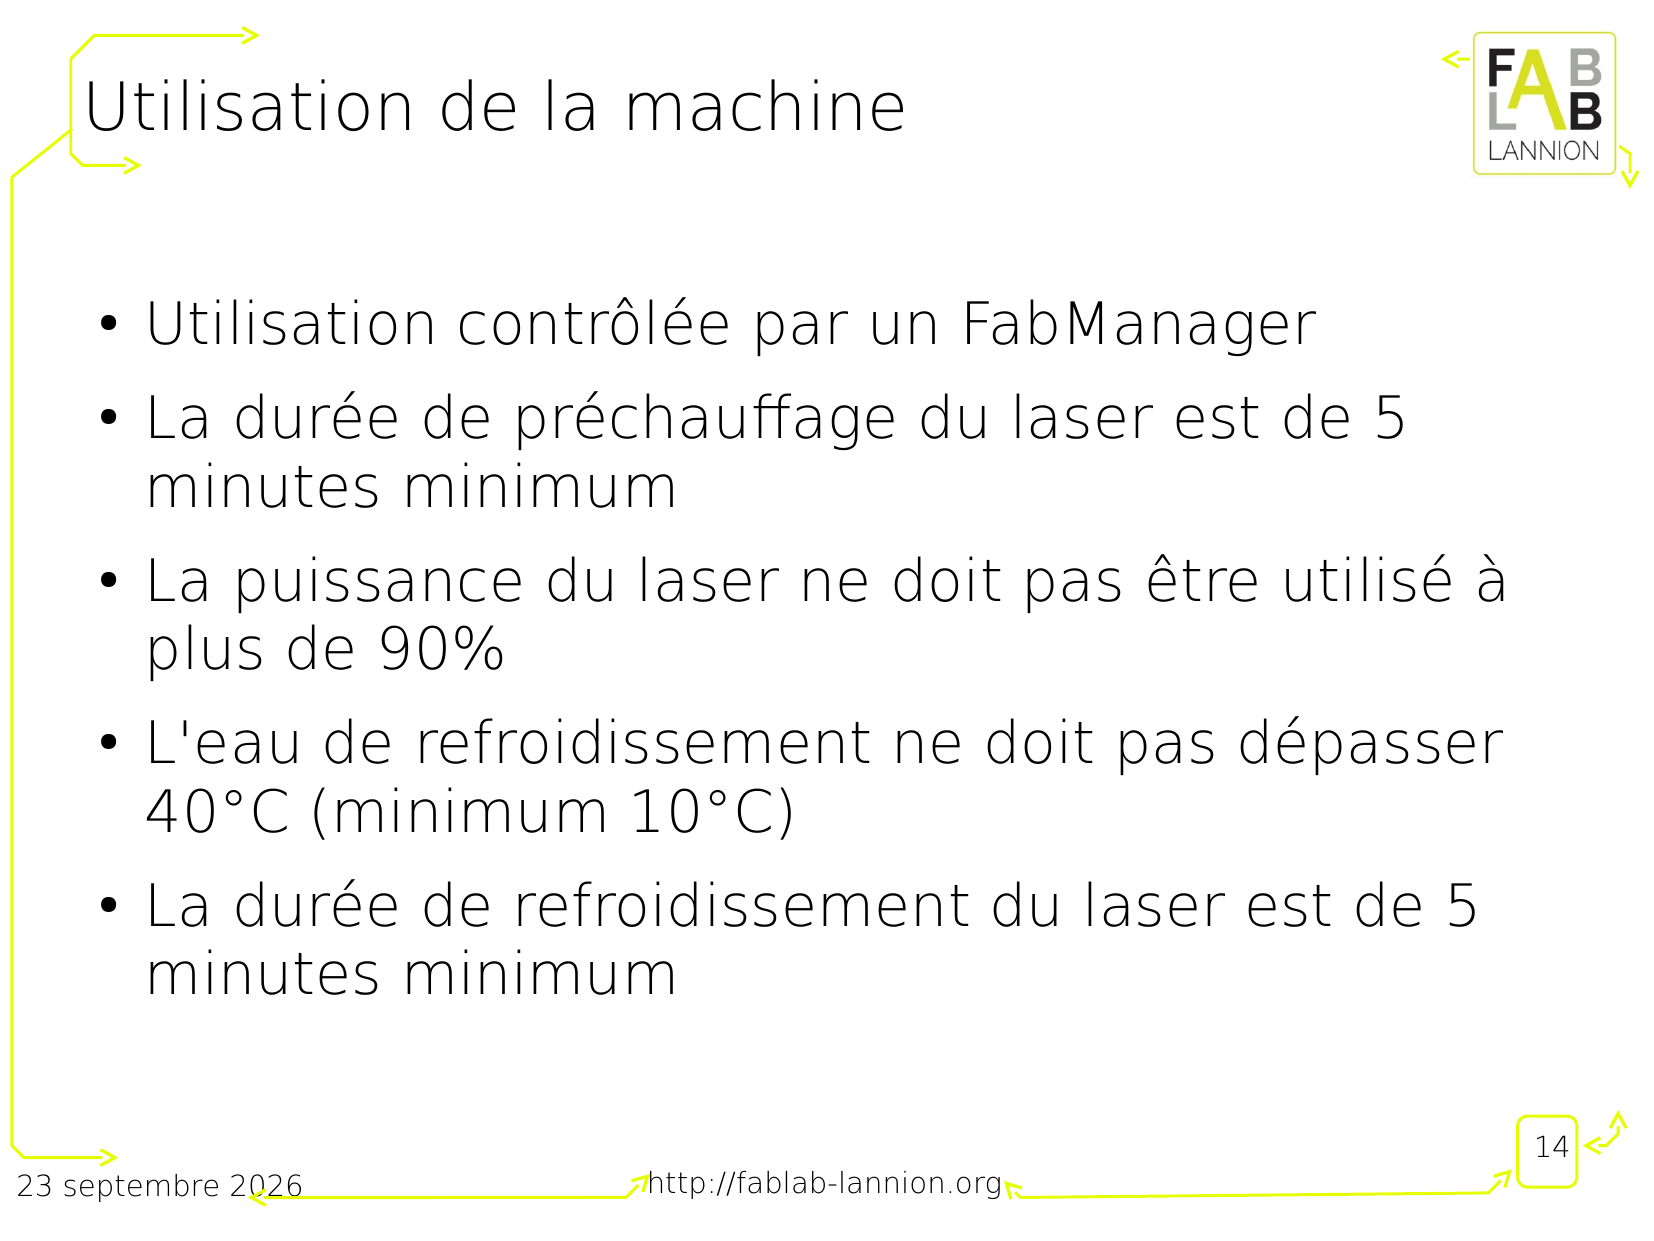

# Utilisation de la machine
Utilisation contrôlée par un FabManager
La durée de préchauffage du laser est de 5 minutes minimum
La puissance du laser ne doit pas être utilisé à plus de 90%
L'eau de refroidissement ne doit pas dépasser 40°C (minimum 10°C)
La durée de refroidissement du laser est de 5 minutes minimum
14